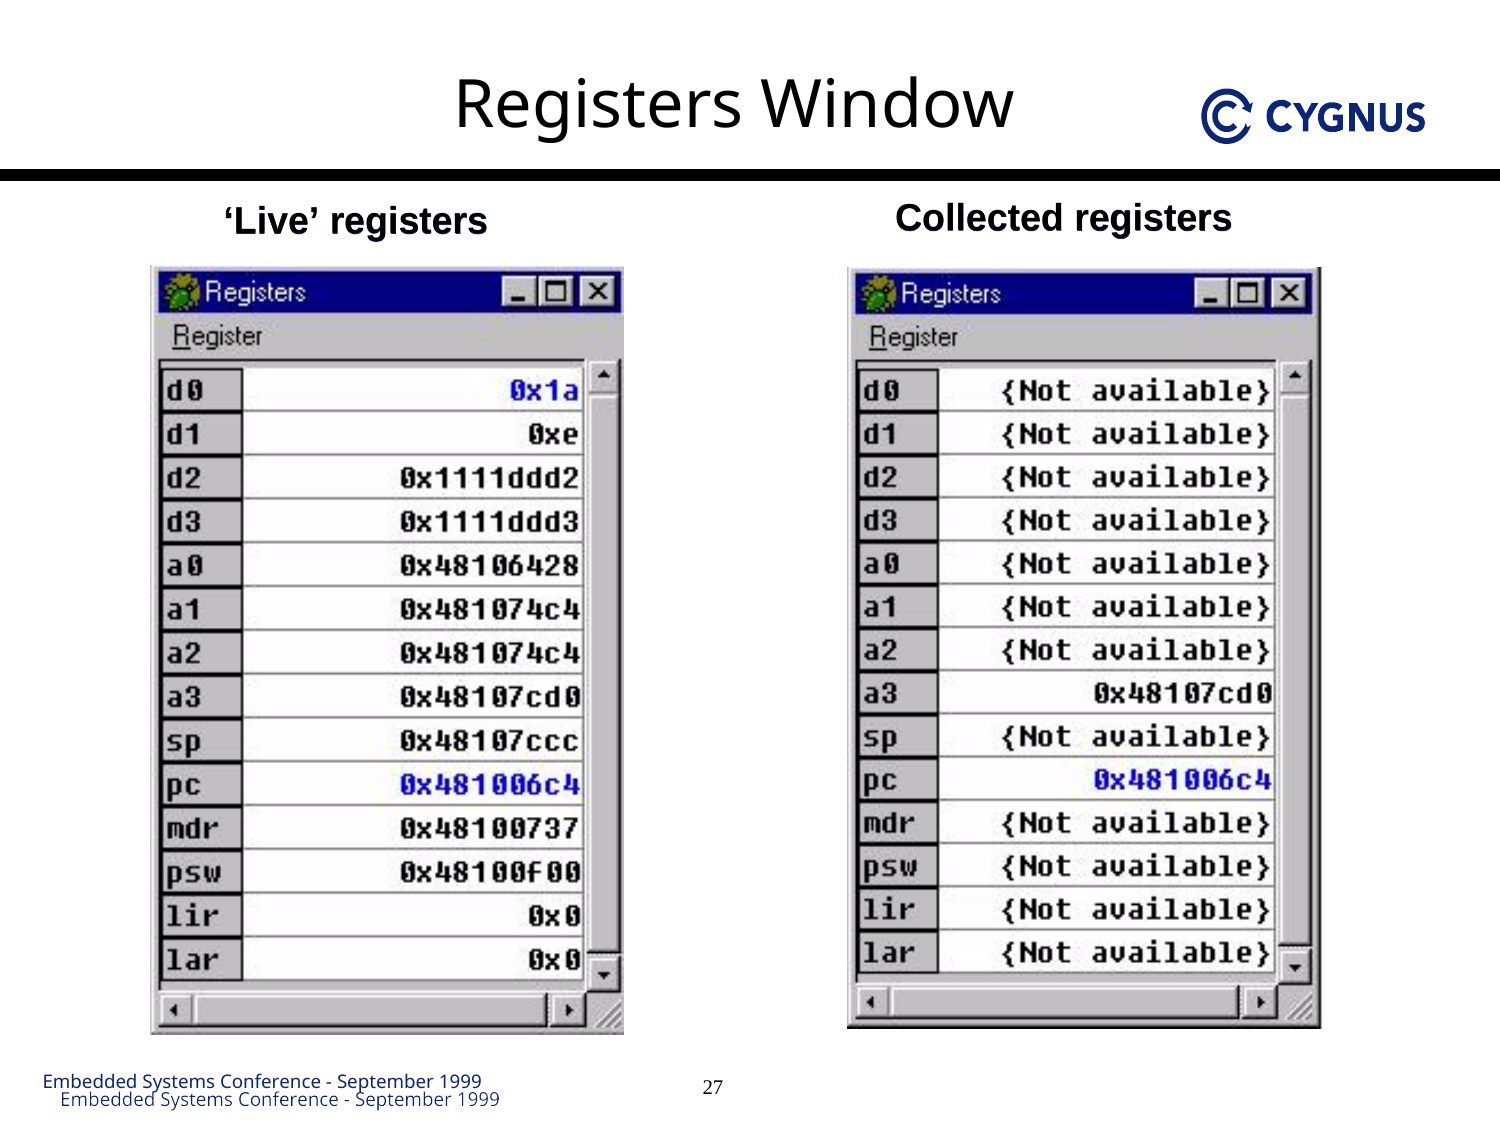

# Registers Window
Collected registers
‘Live’ registers
27